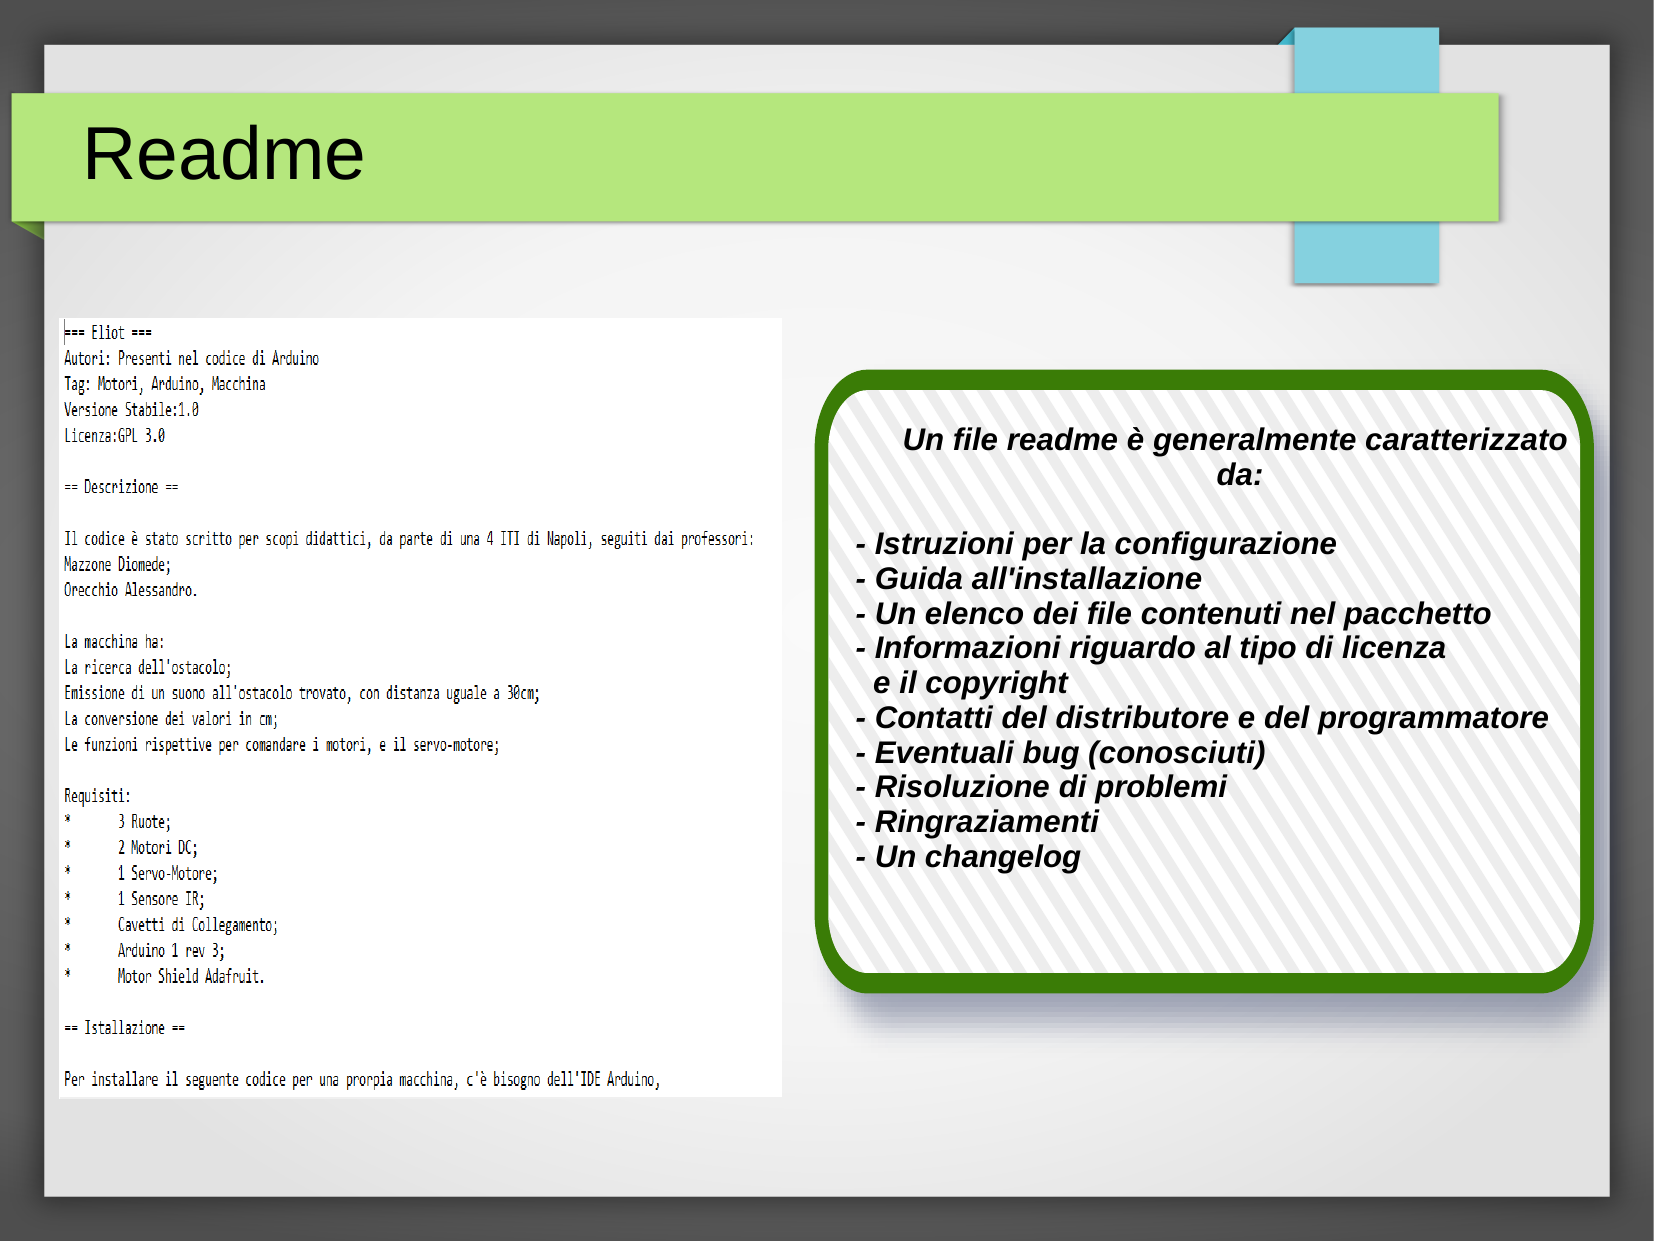

# Readme
Un file readme è generalmente caratterizzato
da:
 - Istruzioni per la configurazione
 - Guida all'installazione
 - Un elenco dei file contenuti nel pacchetto
 - Informazioni riguardo al tipo di licenza
 e il copyright
 - Contatti del distributore e del programmatore
 - Eventuali bug (conosciuti)
 - Risoluzione di problemi
 - Ringraziamenti
 - Un changelog